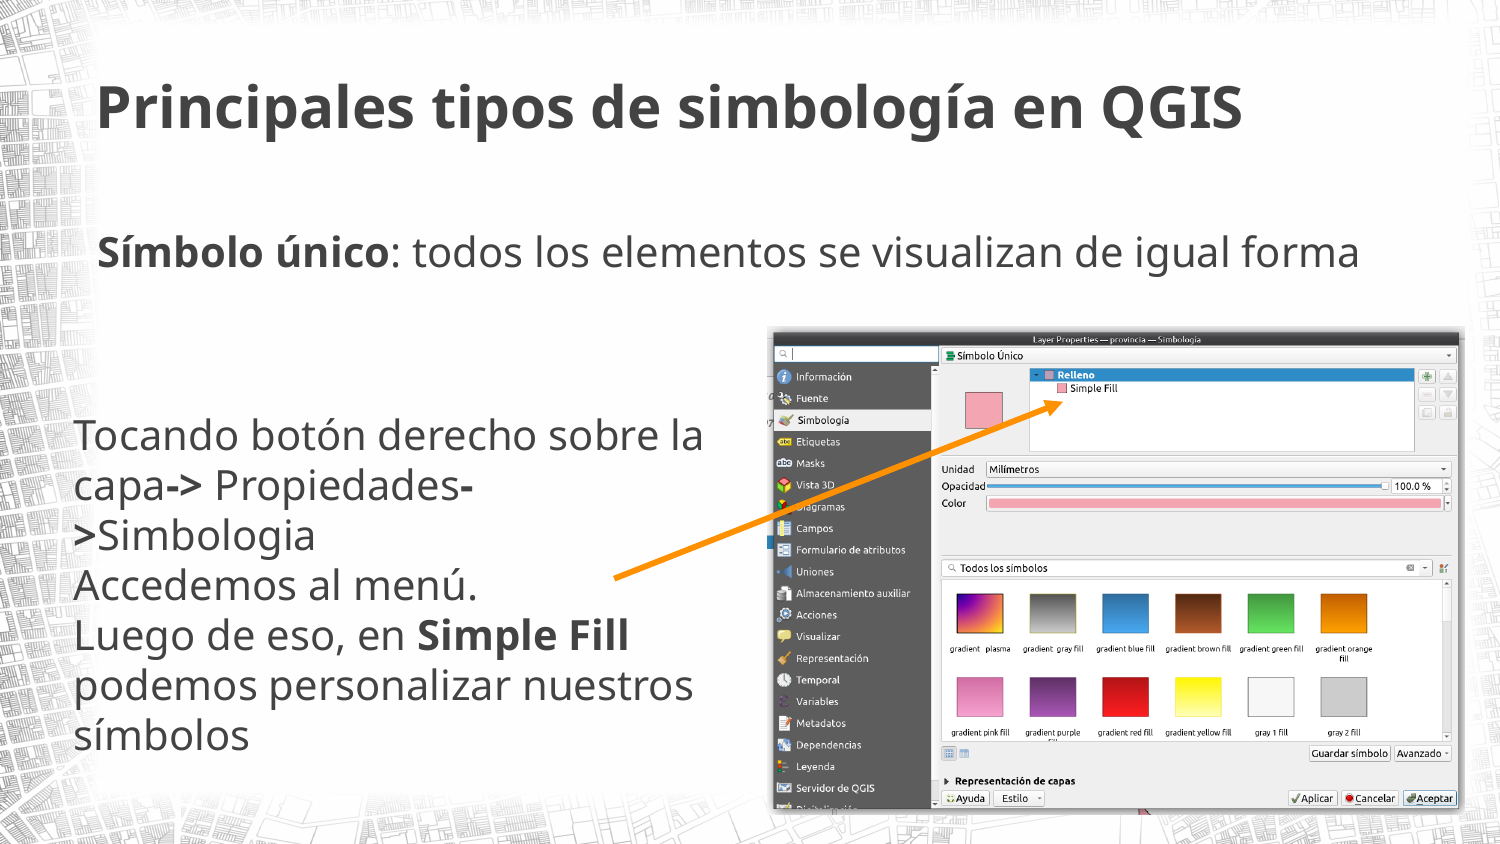

Principales tipos de simbología en QGIS
Símbolo único: todos los elementos se visualizan de igual forma
Tocando botón derecho sobre la capa-> Propiedades->Simbologia
Accedemos al menú.
Luego de eso, en Simple Fill podemos personalizar nuestros símbolos